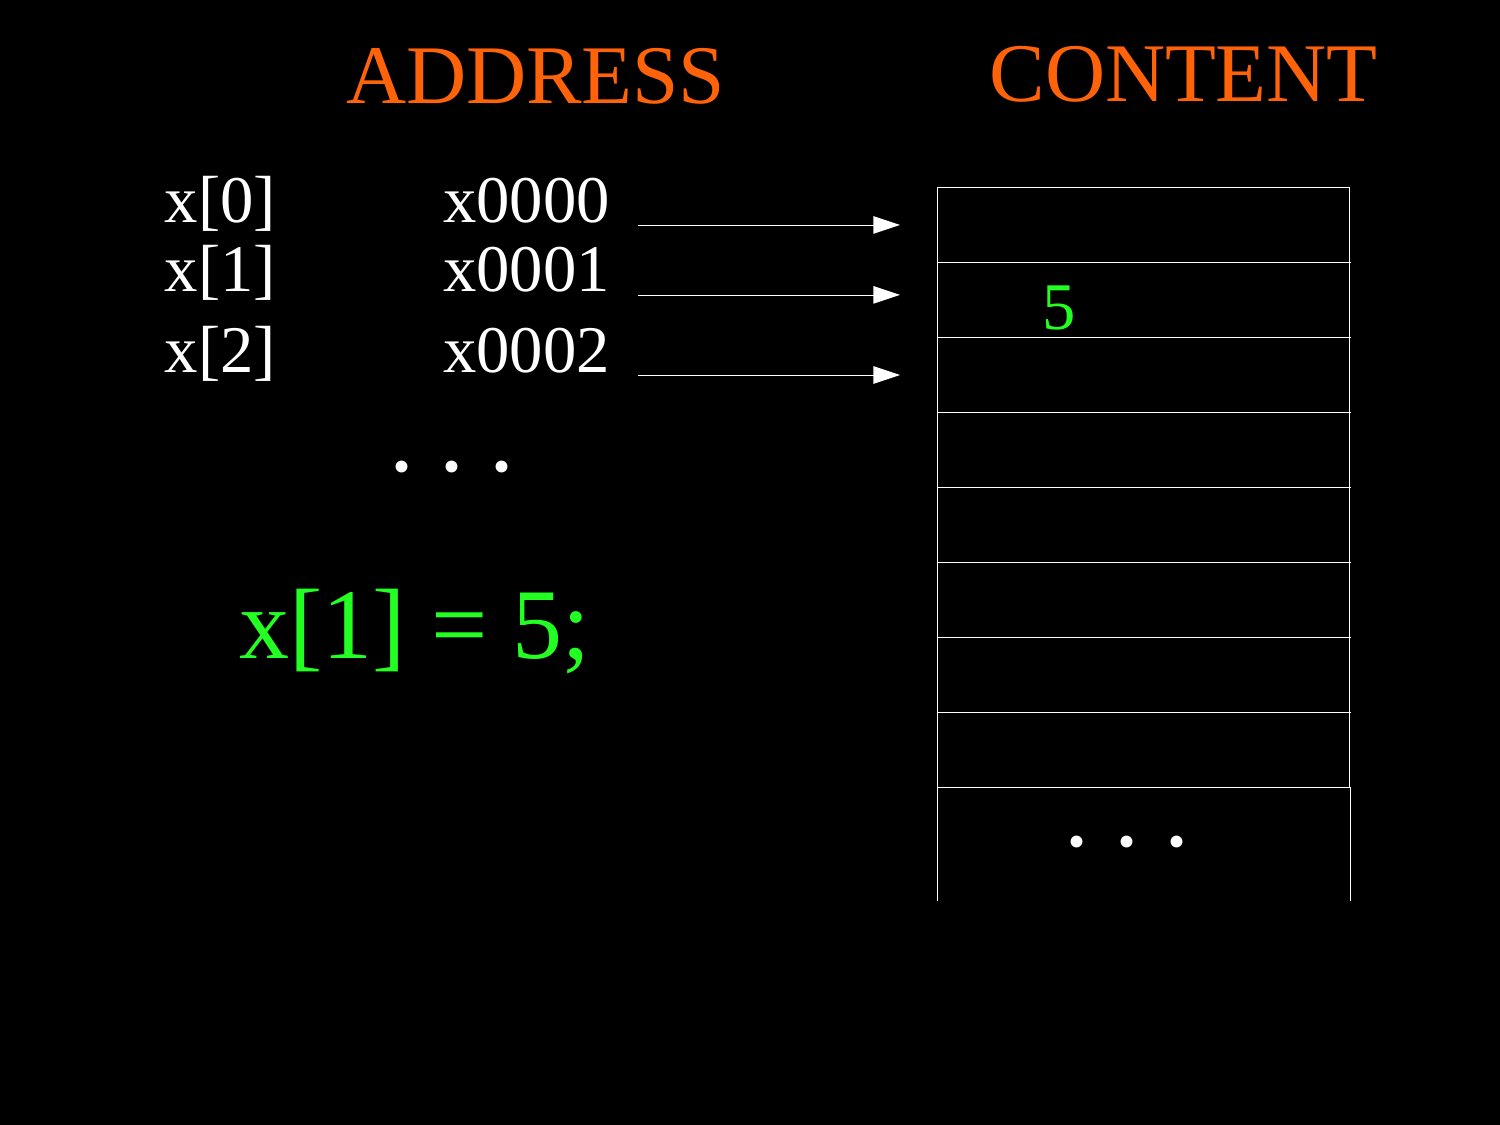

CONTENT
ADDRESS
x[0] x0000
x[1] x0001
5
x[2] x0002
. . .
x[1] = 5;
. . .